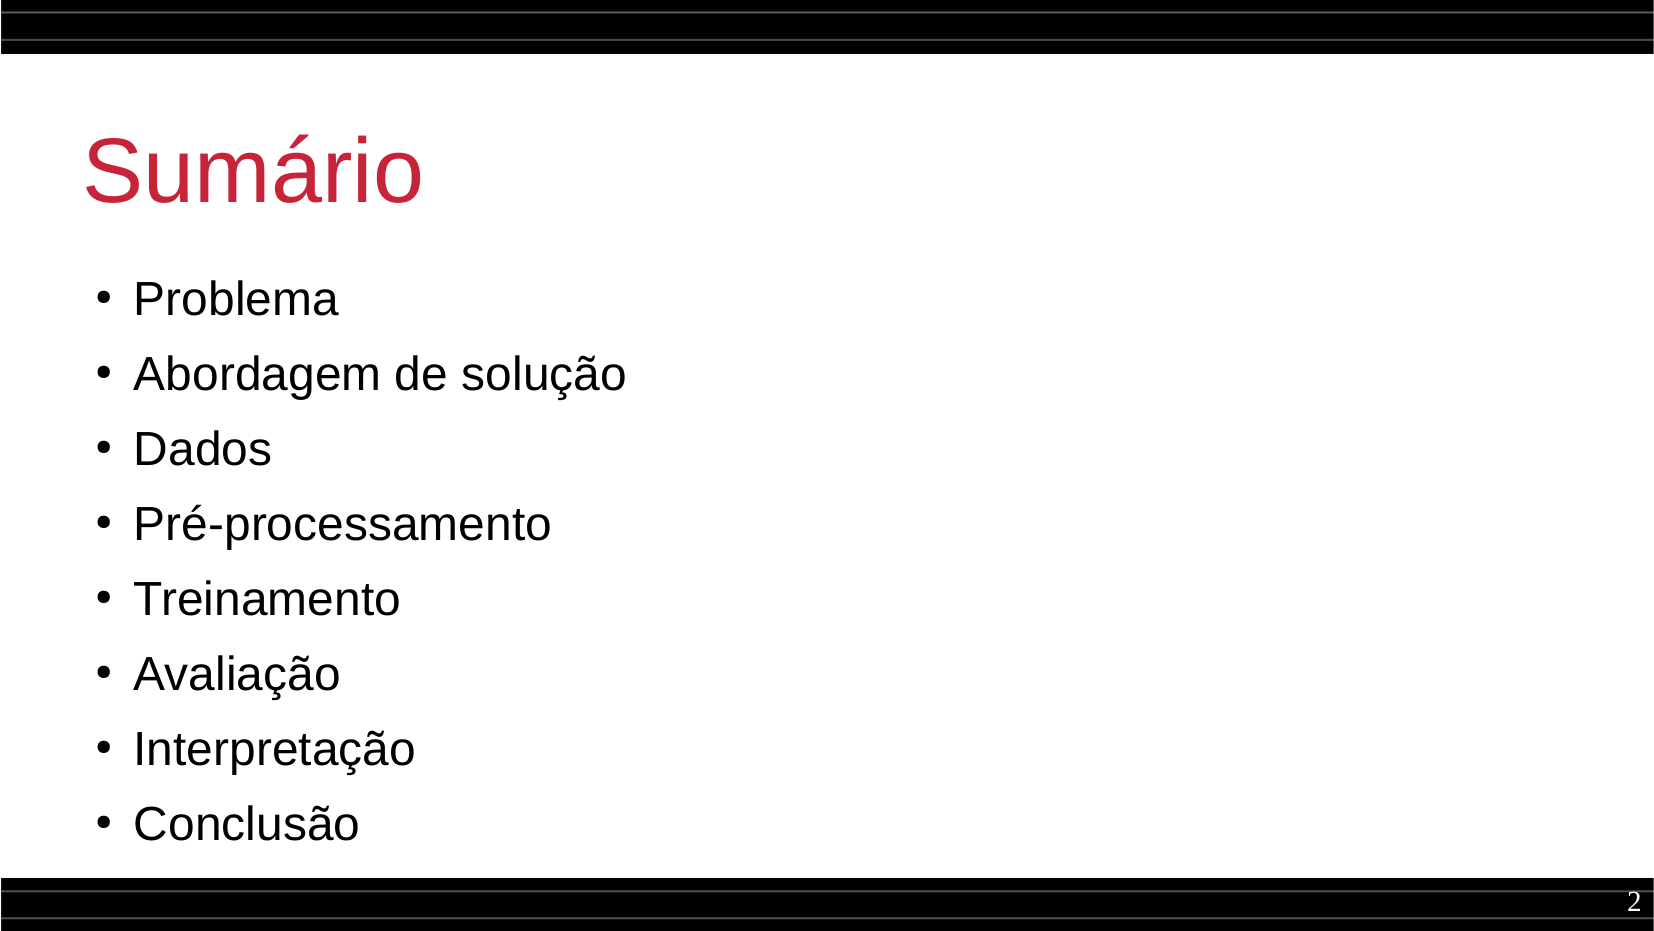

# Sumário
Problema
Abordagem de solução
Dados
Pré-processamento
Treinamento
Avaliação
Interpretação
Conclusão